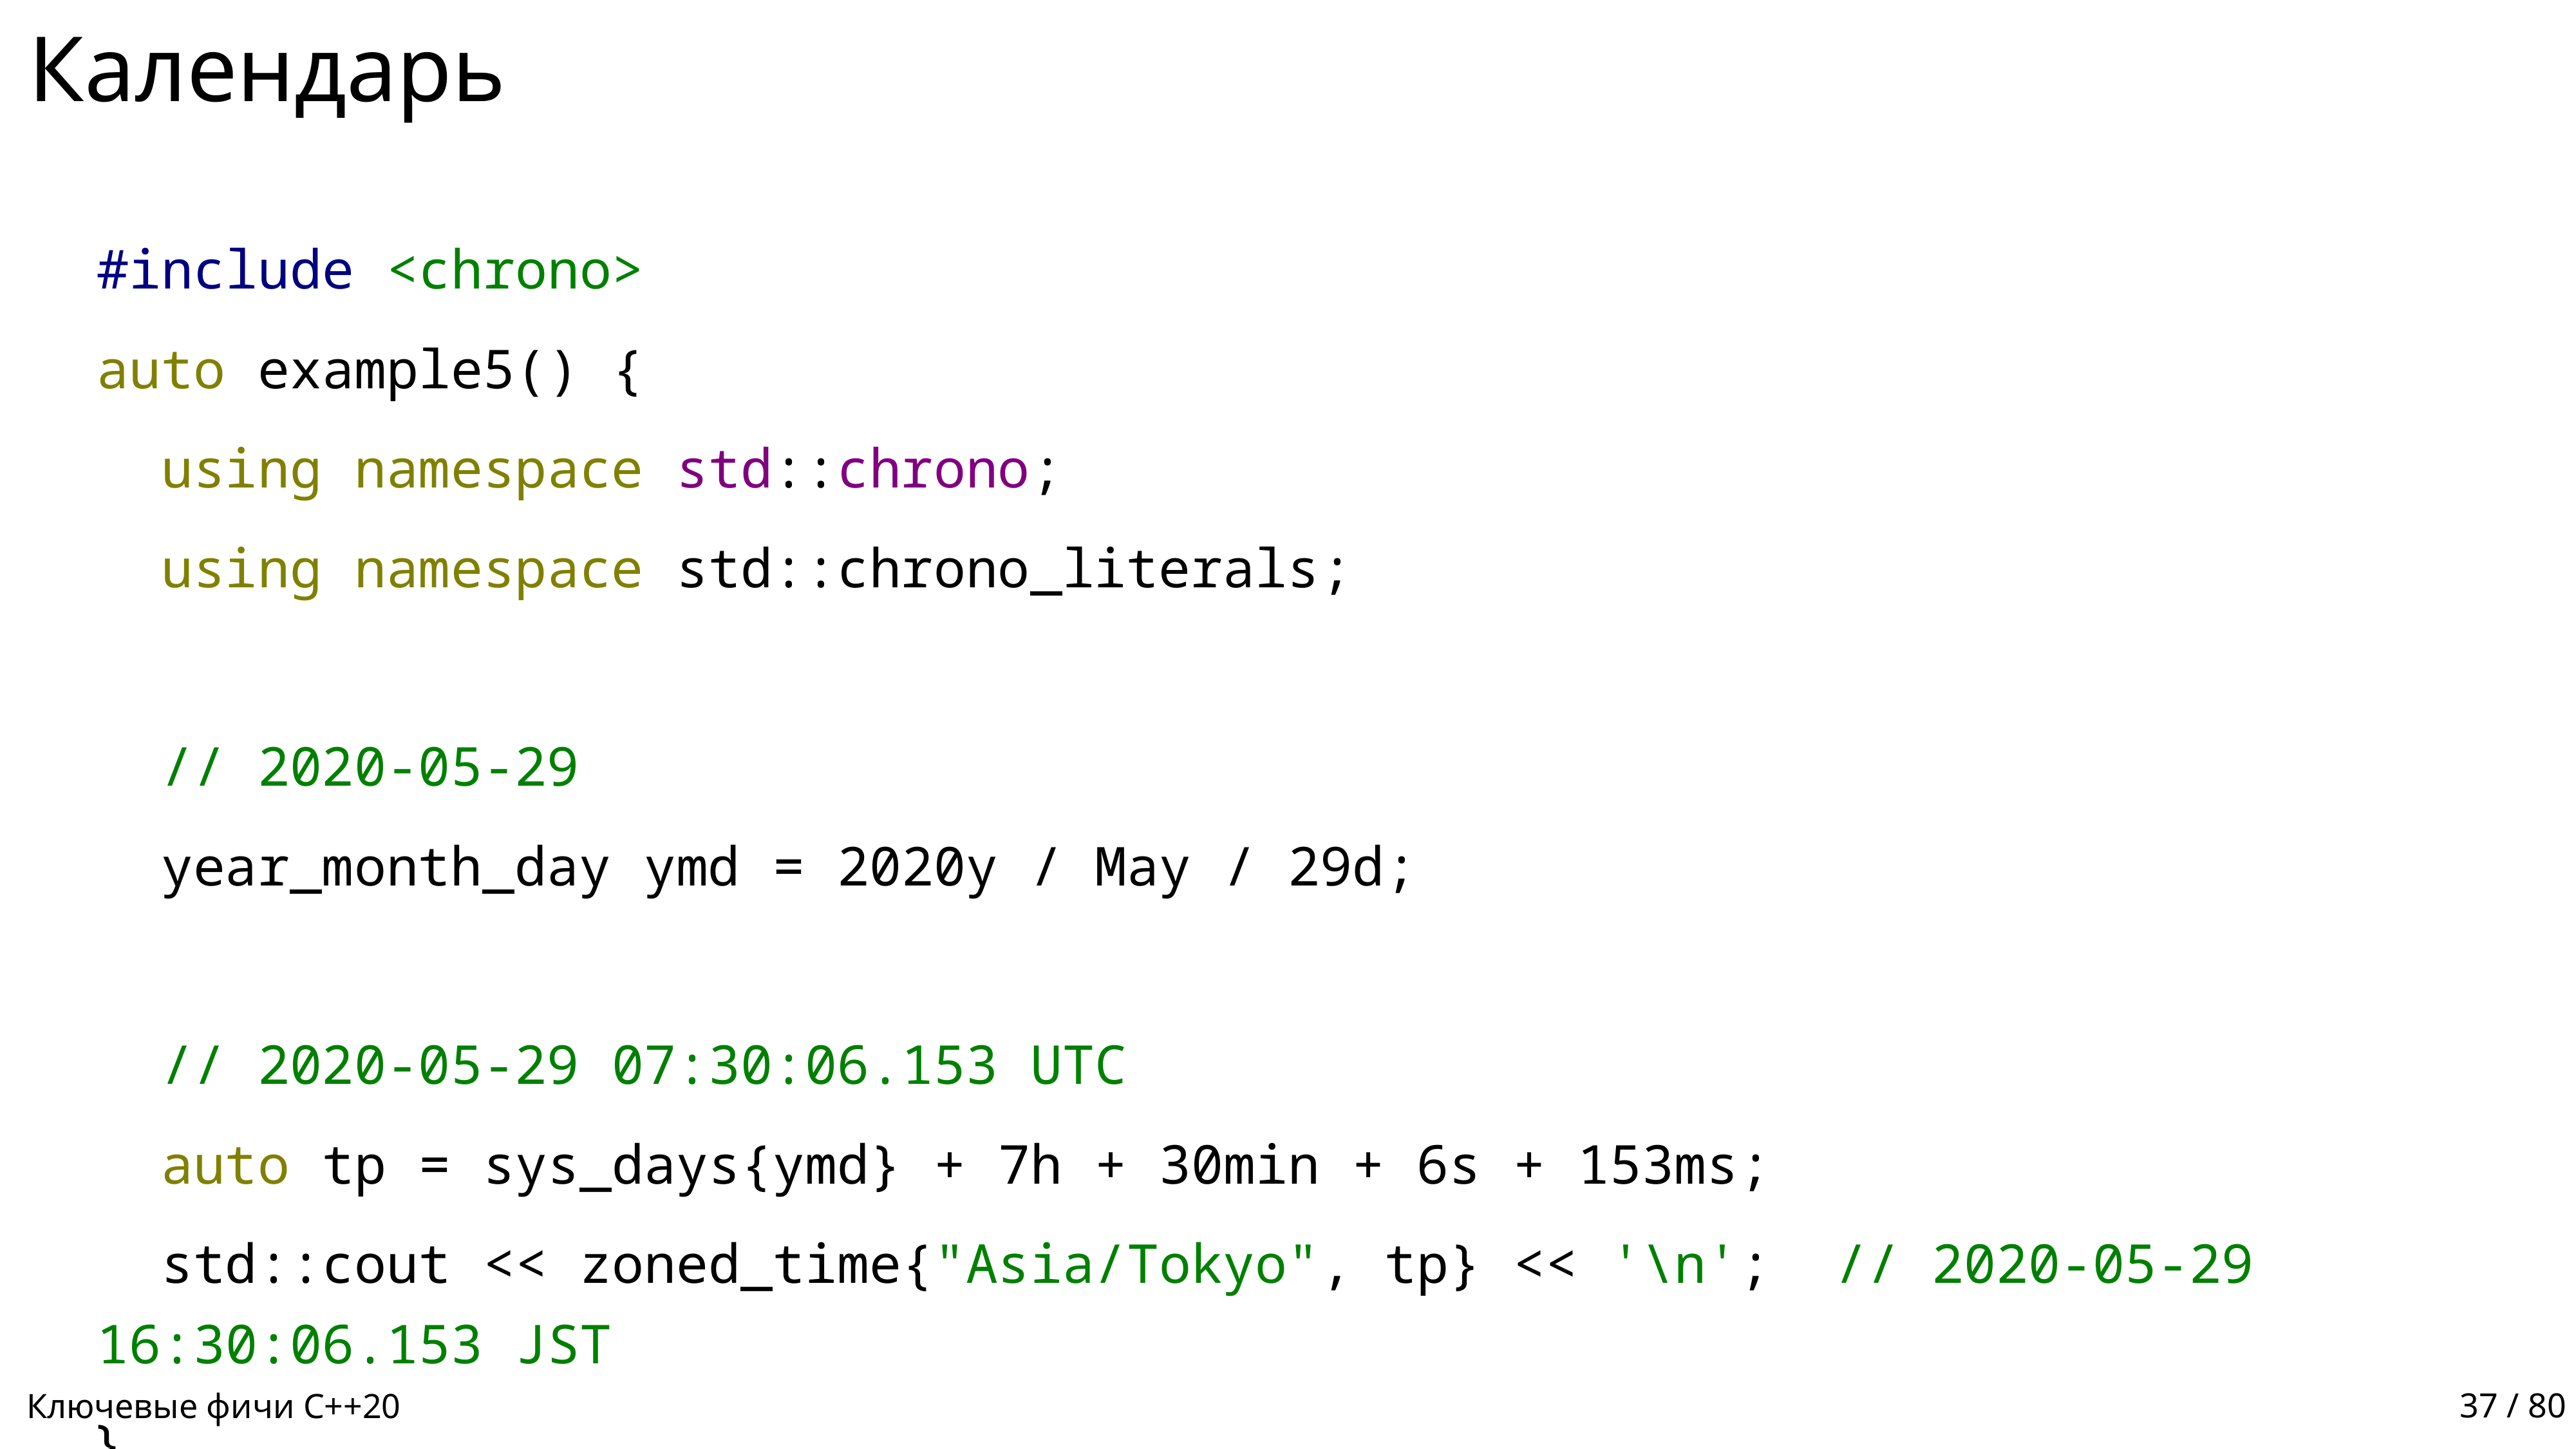

# Календарь
#include <chrono>
auto example5() {
 using namespace std::chrono;
 using namespace std::chrono_literals;
 // 2020-05-29
 year_month_day ymd = 2020y / May / 29d;
 // 2020-05-29 07:30:06.153 UTC
 auto tp = sys_days{ymd} + 7h + 30min + 6s + 153ms;
 std::cout << zoned_time{"Asia/Tokyo", tp} << '\n'; // 2020-05-29 16:30:06.153 JST
}
Ключевые фичи С++20